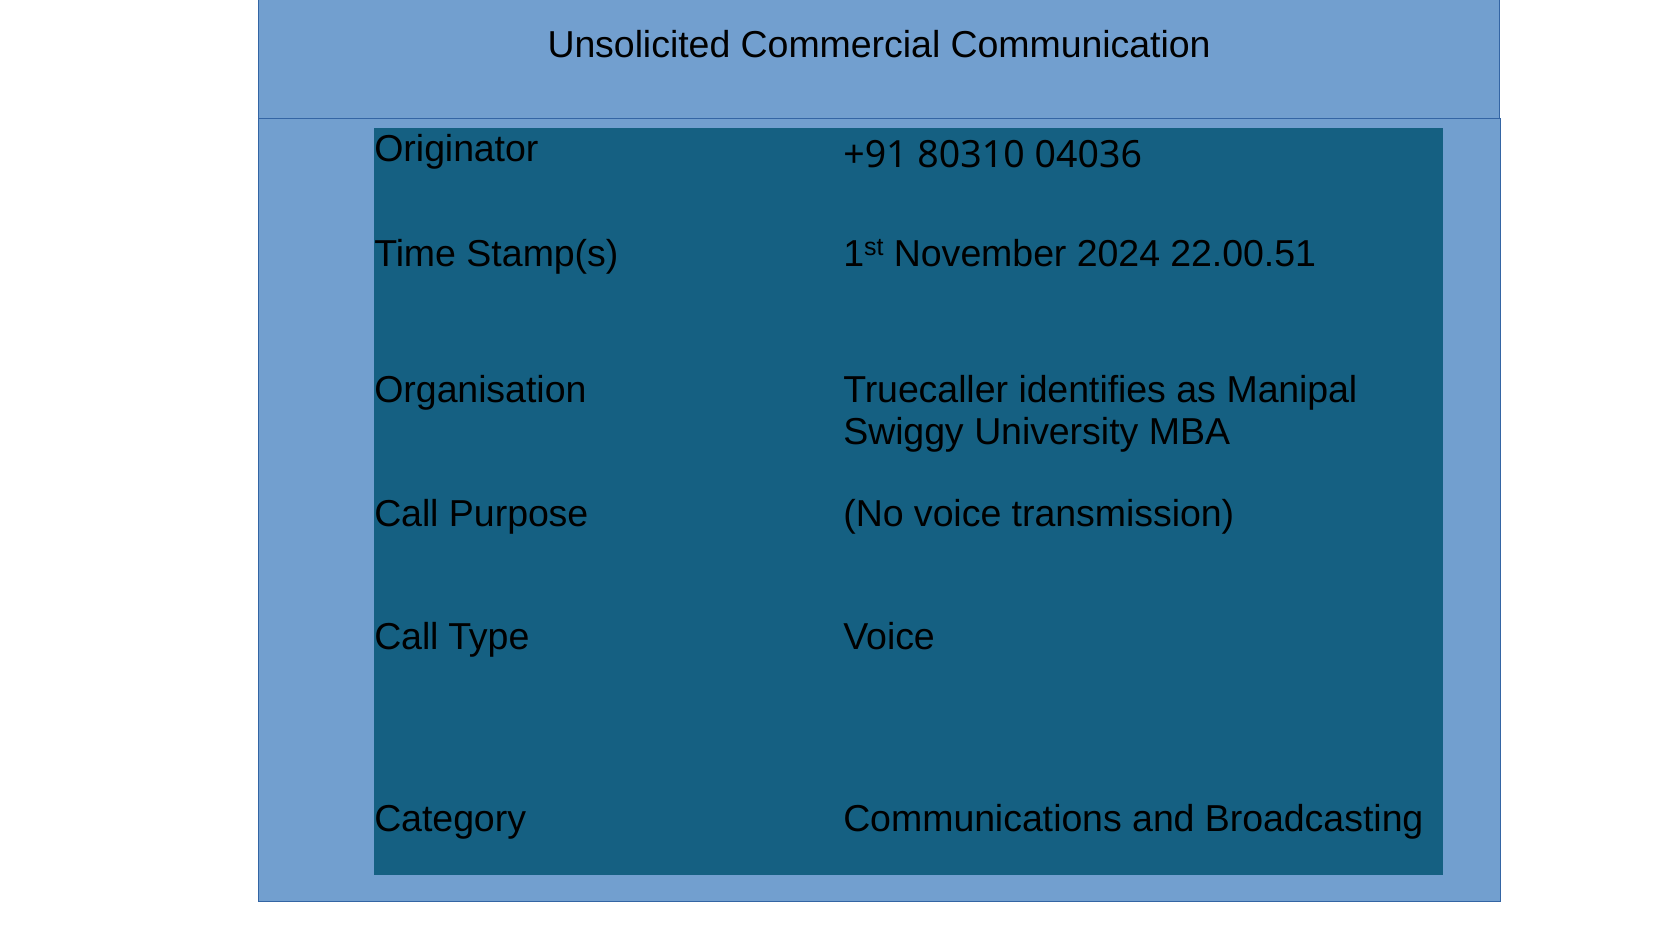

Unsolicited Commercial Communication
| Originator | +91 80310 04036 |
| --- | --- |
| Time Stamp(s) | 1st November 2024 22.00.51 |
| Organisation | Truecaller identifies as Manipal Swiggy University MBA |
| Call Purpose | (No voice transmission) |
| Call Type | Voice |
| Category | Communications and Broadcasting |